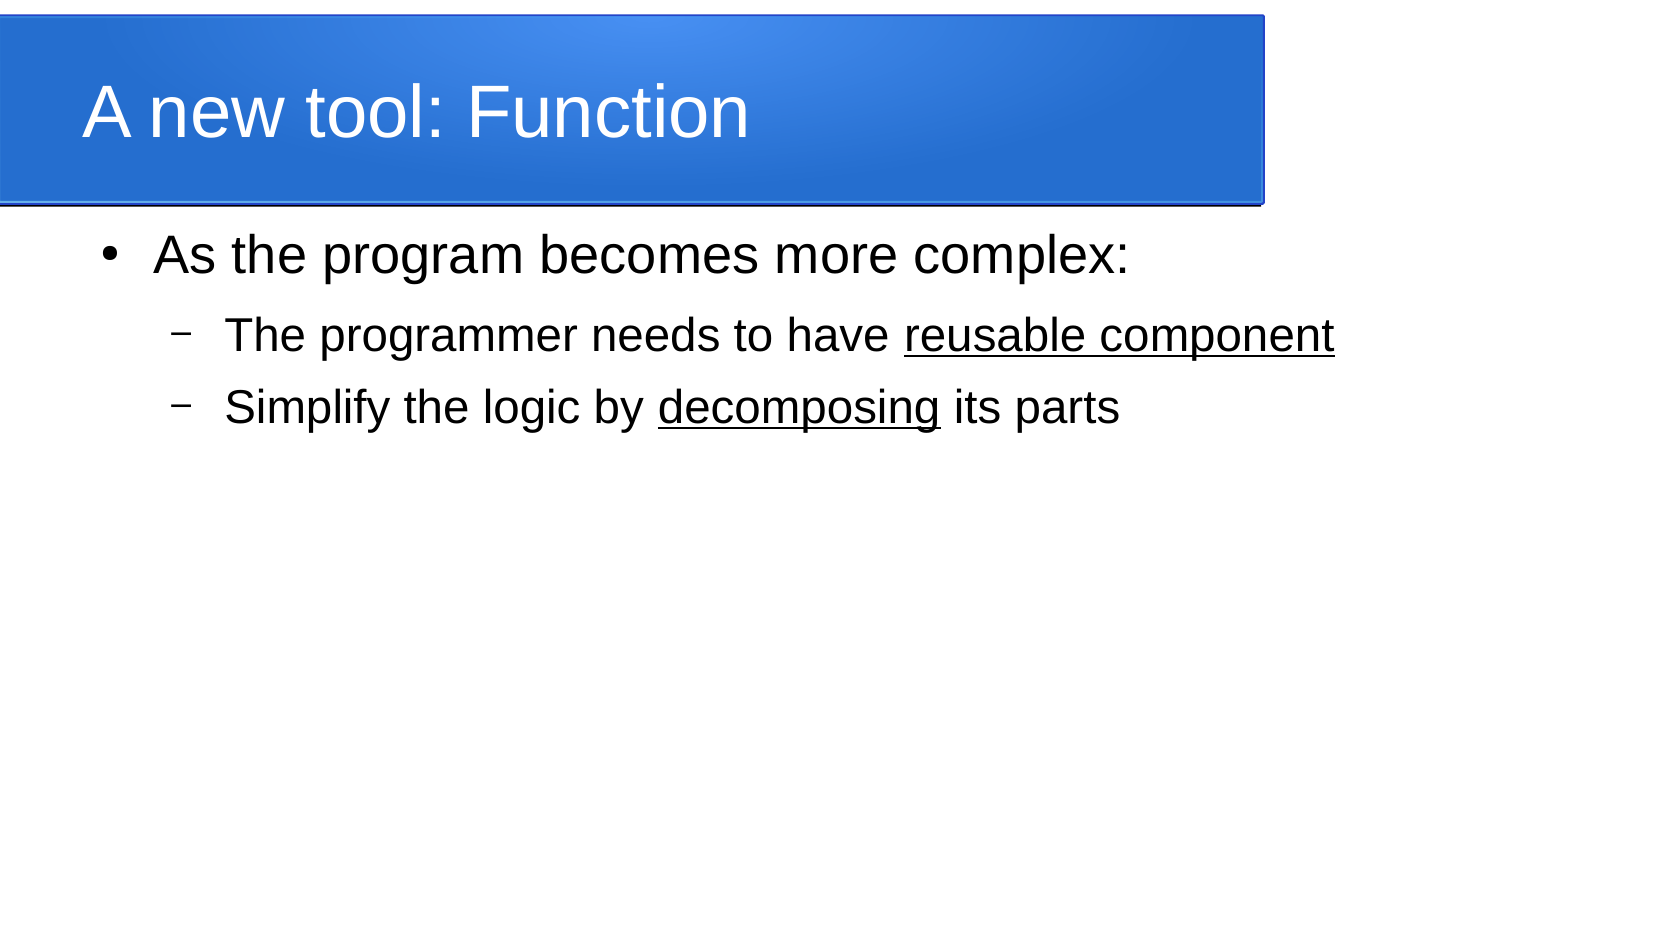

# A new tool: Function
As the program becomes more complex:
The programmer needs to have reusable component
Simplify the logic by decomposing its parts